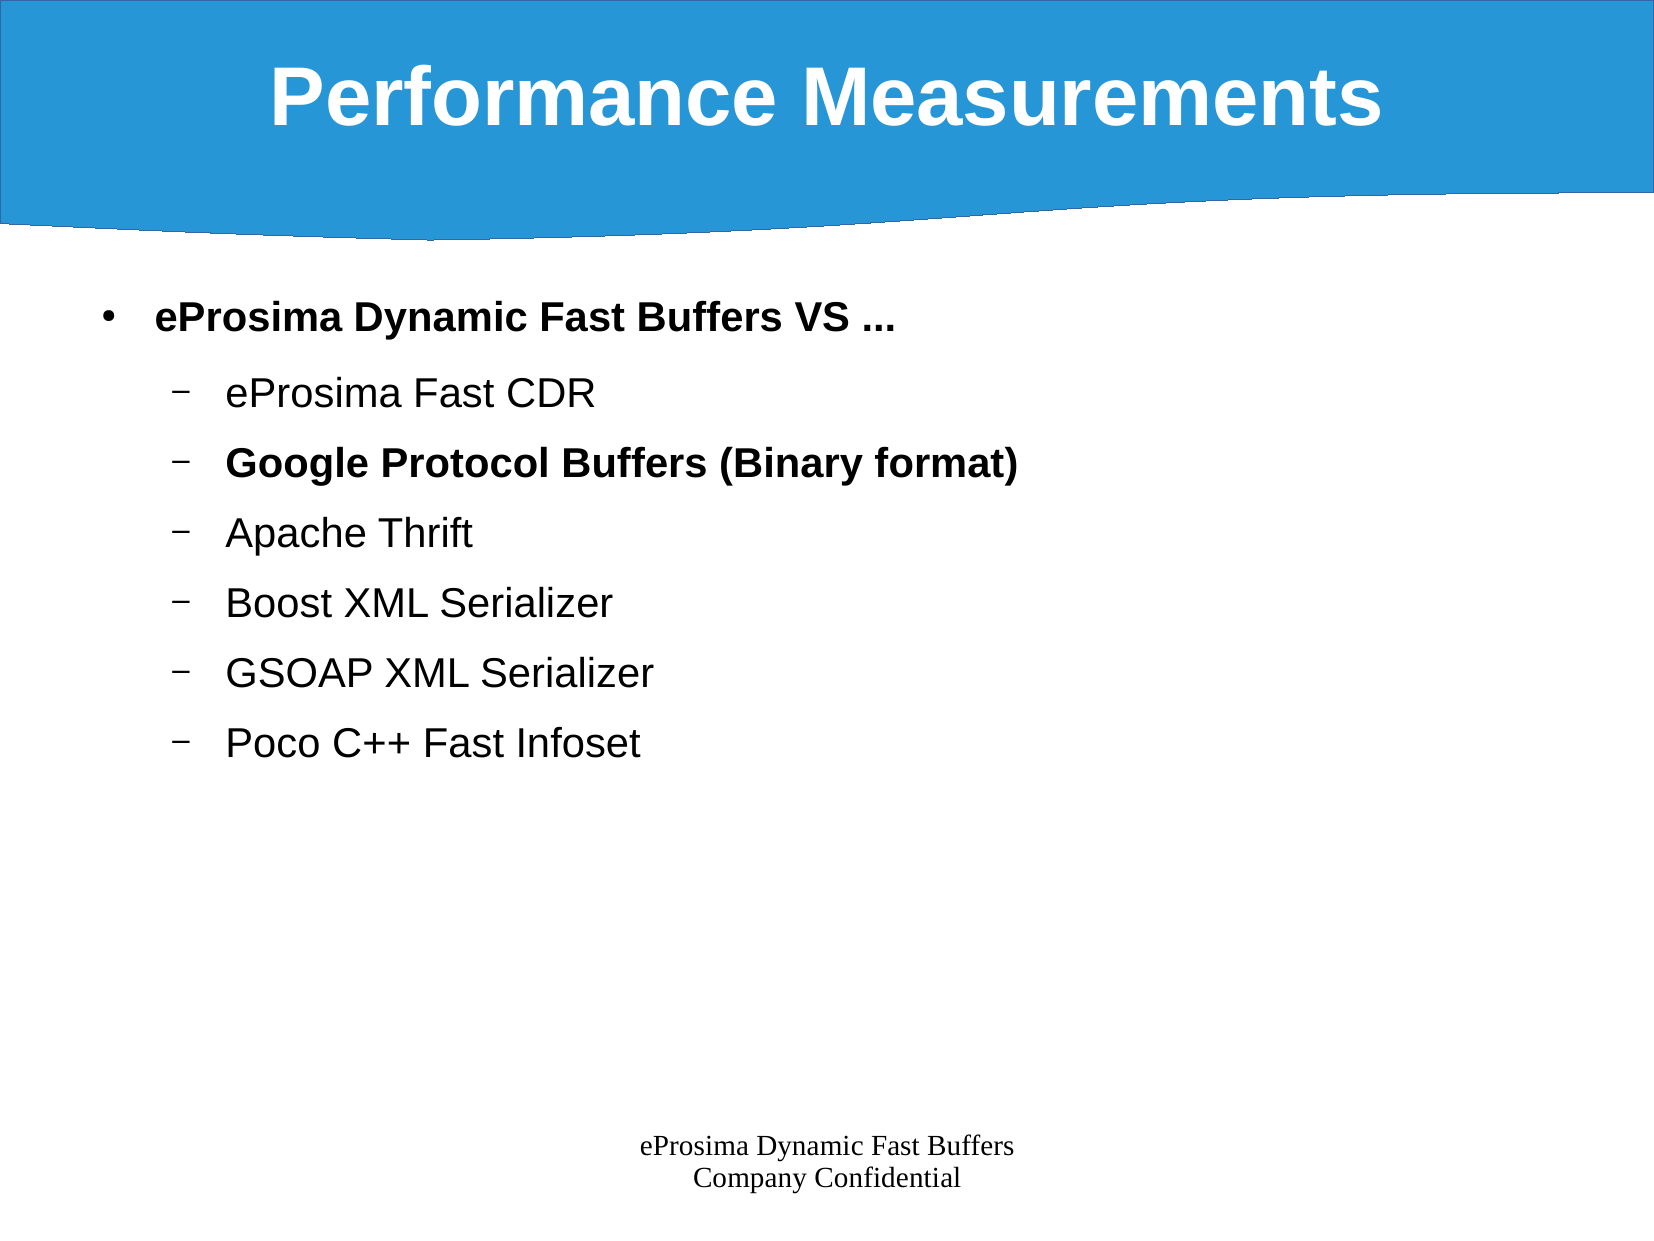

Performance Measurements
# eProsima Dynamic Fast Buffers VS ...
eProsima Fast CDR
Google Protocol Buffers (Binary format)
Apache Thrift
Boost XML Serializer
GSOAP XML Serializer
Poco C++ Fast Infoset
eProsima Dynamic Fast Buffers